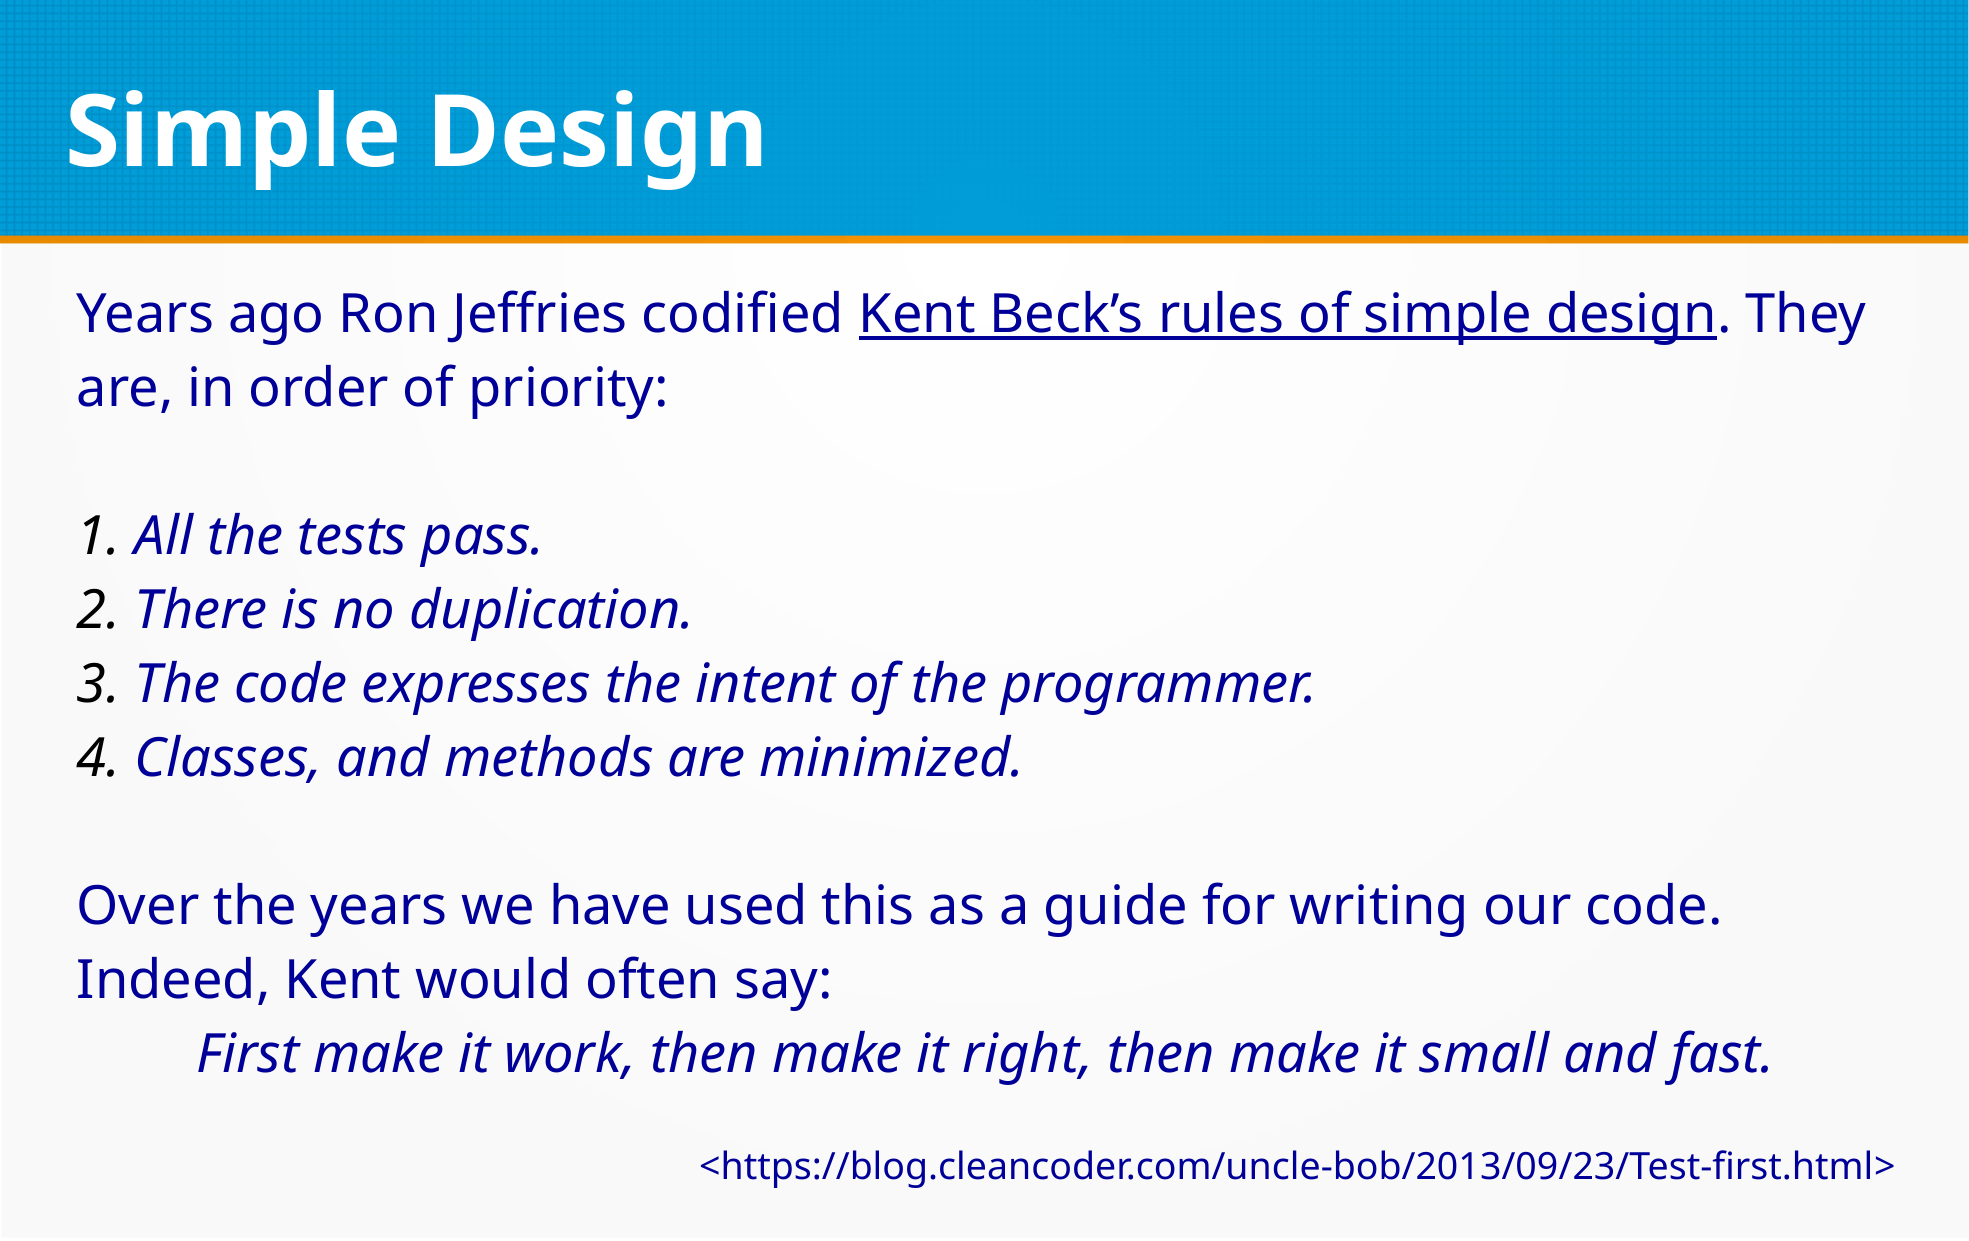

Simple Design
Years ago Ron Jeffries codified Kent Beck’s rules of simple design. They are, in order of priority:
 All the tests pass.
 There is no duplication.
 The code expresses the intent of the programmer.
 Classes, and methods are minimized.
Over the years we have used this as a guide for writing our code. Indeed, Kent would often say:
First make it work, then make it right, then make it small and fast.
<https://blog.cleancoder.com/uncle-bob/2013/09/23/Test-first.html>